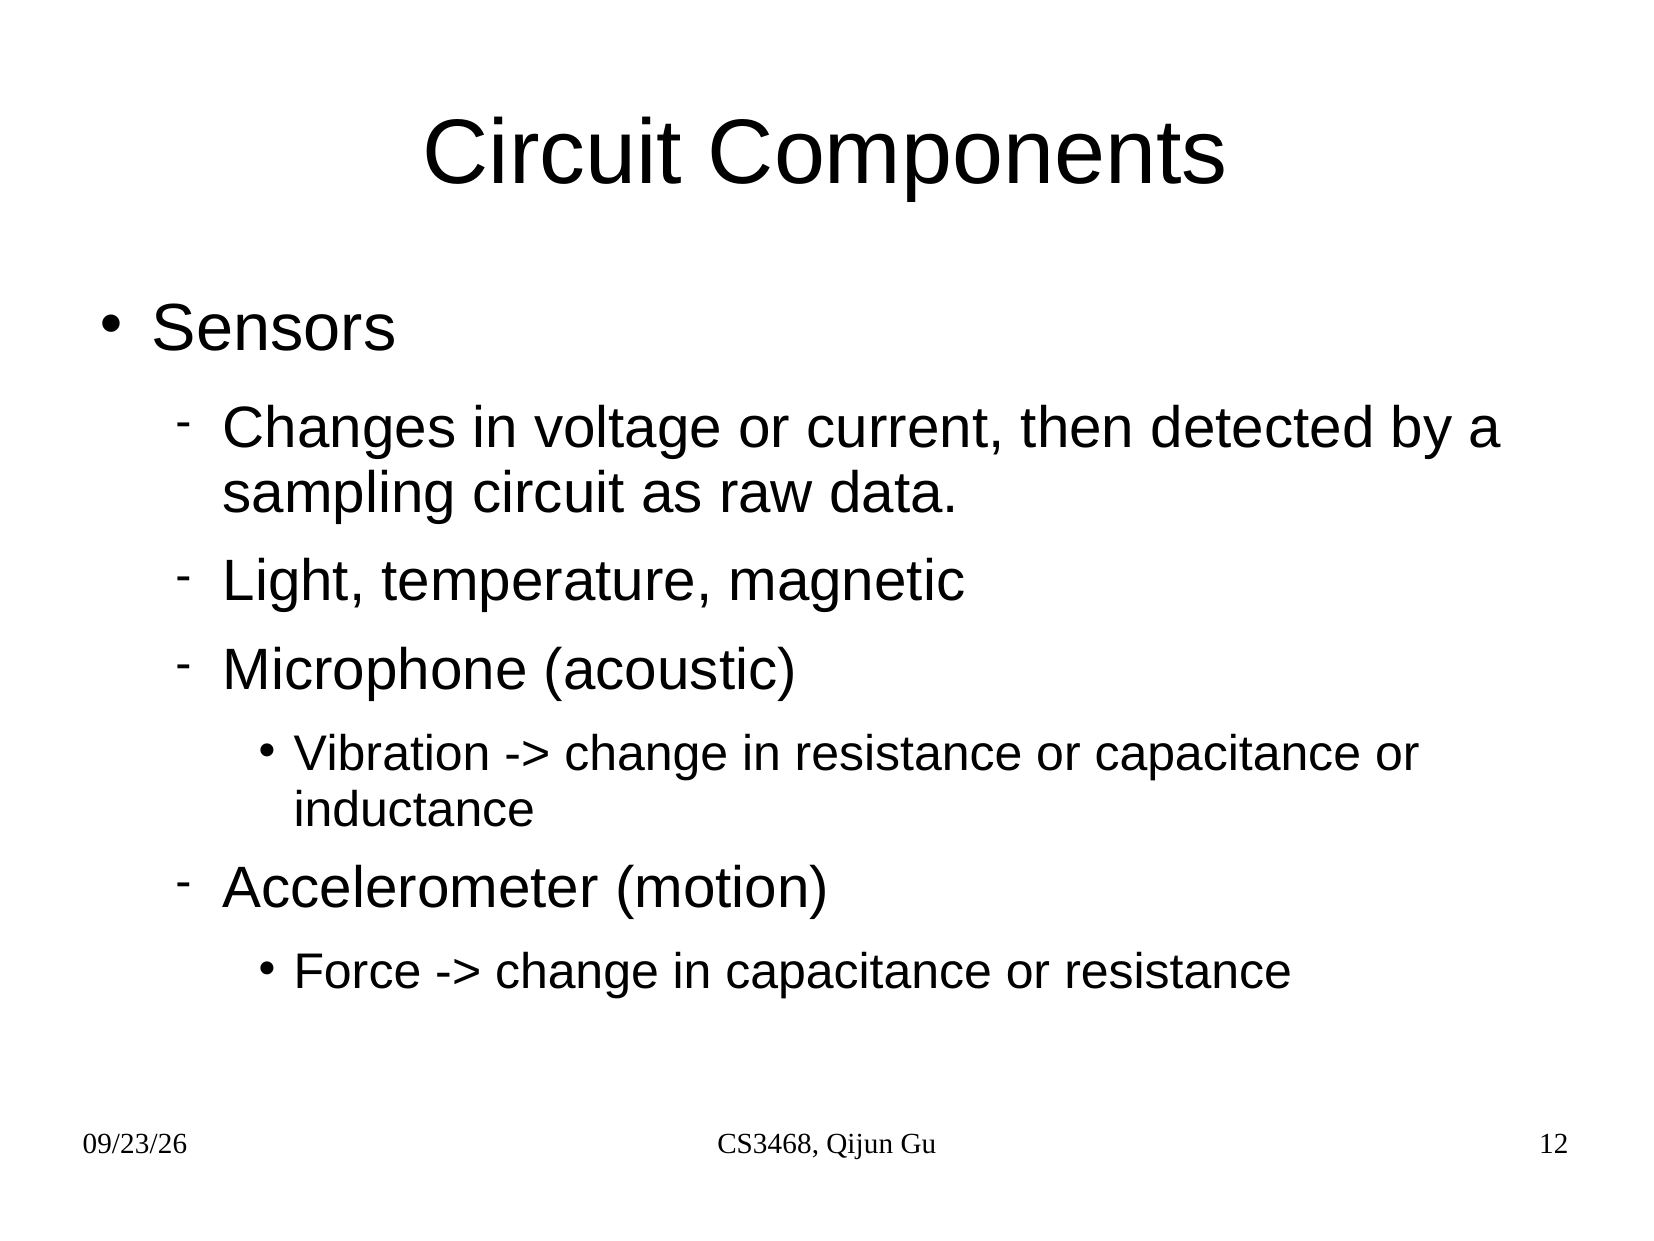

# Circuit Components
Sensors
Changes in voltage or current, then detected by a sampling circuit as raw data.
Light, temperature, magnetic
Microphone (acoustic)
Vibration -> change in resistance or capacitance or inductance
Accelerometer (motion)
Force -> change in capacitance or resistance
CS3468, Qijun Gu
12